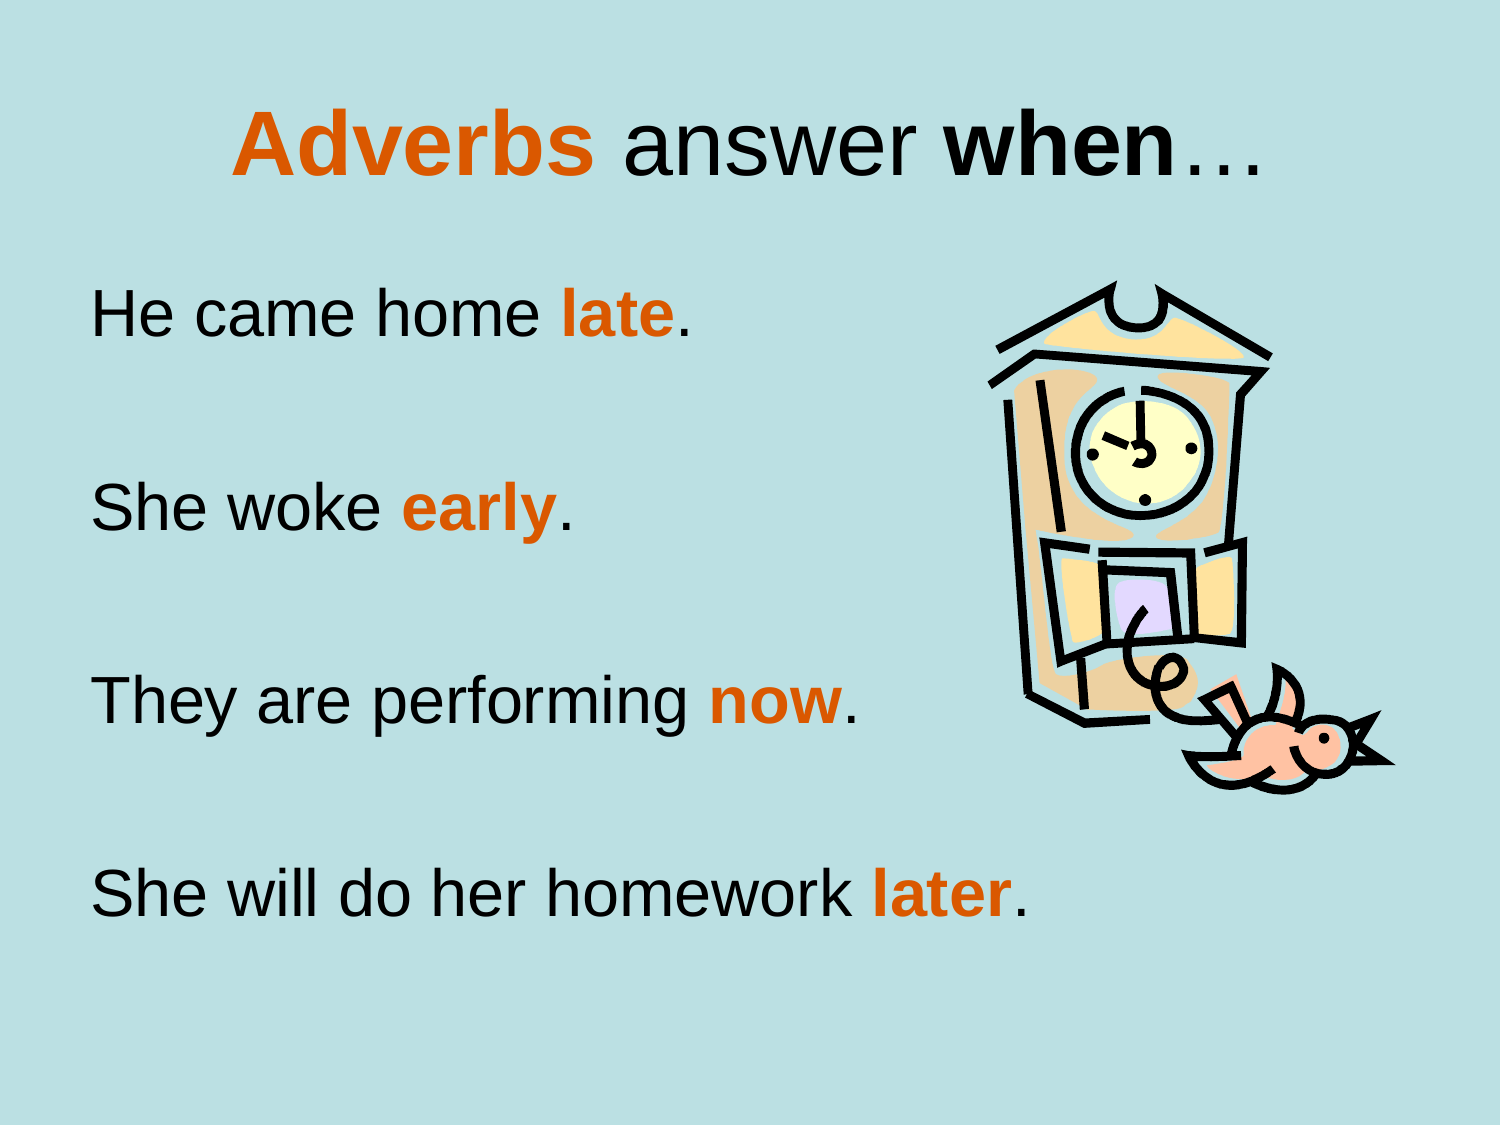

Adverbs answer when…
He came home late.
She woke early.
They are performing now.
She will do her homework later.